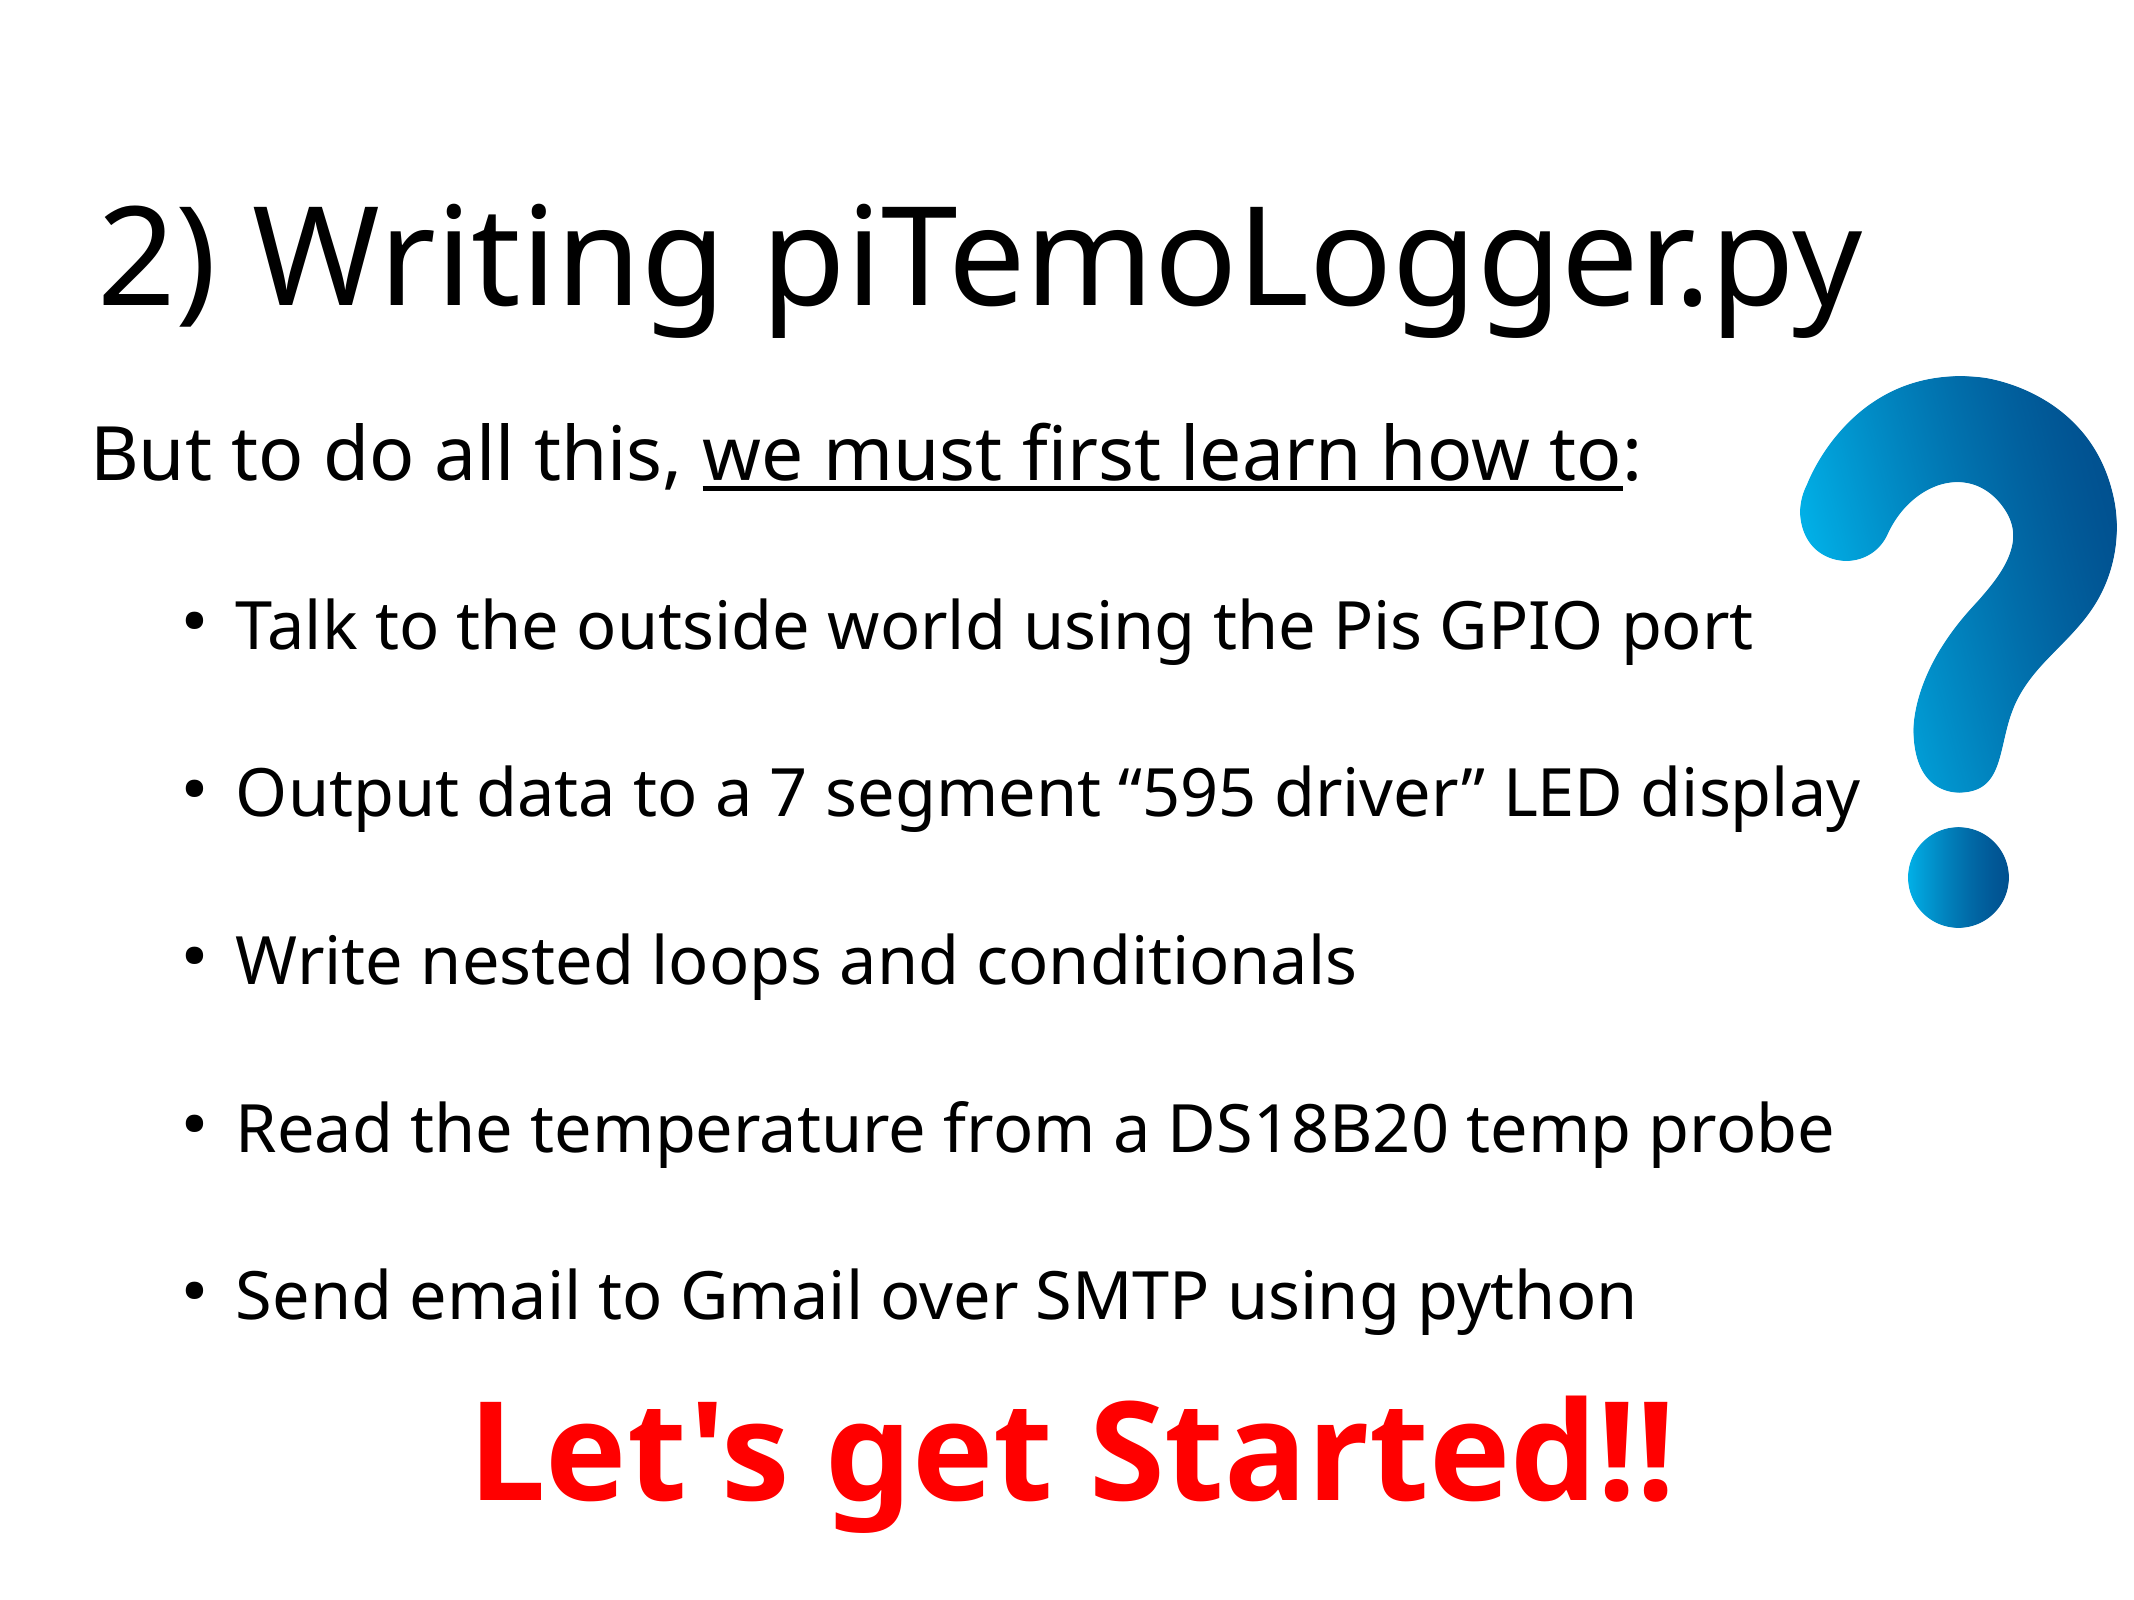

# 2) Writing piTemoLogger.py
But to do all this, we must first learn how to:
Talk to the outside world using the Pis GPIO port
Output data to a 7 segment “595 driver” LED display
Write nested loops and conditionals
Read the temperature from a DS18B20 temp probe
Send email to Gmail over SMTP using python
Let's get Started!!